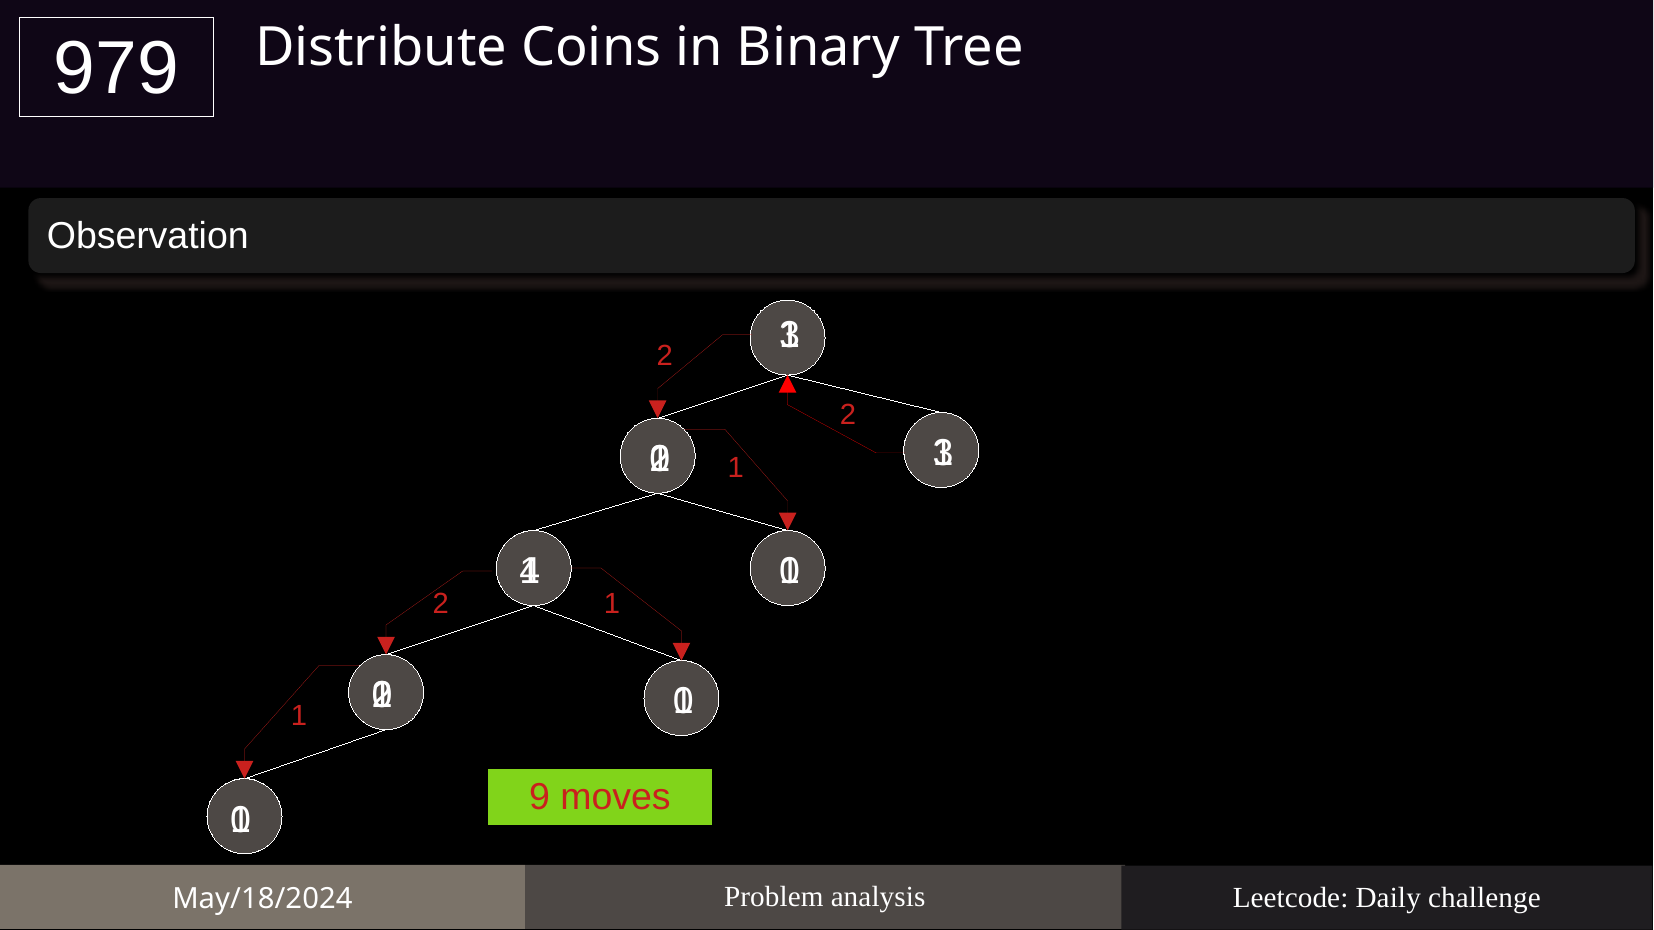

Observation
1
3
1
2
2
3
1
0
2
1
1
4
1
0
1
2
1
0
2
1
0
1
1
9 moves
0
1